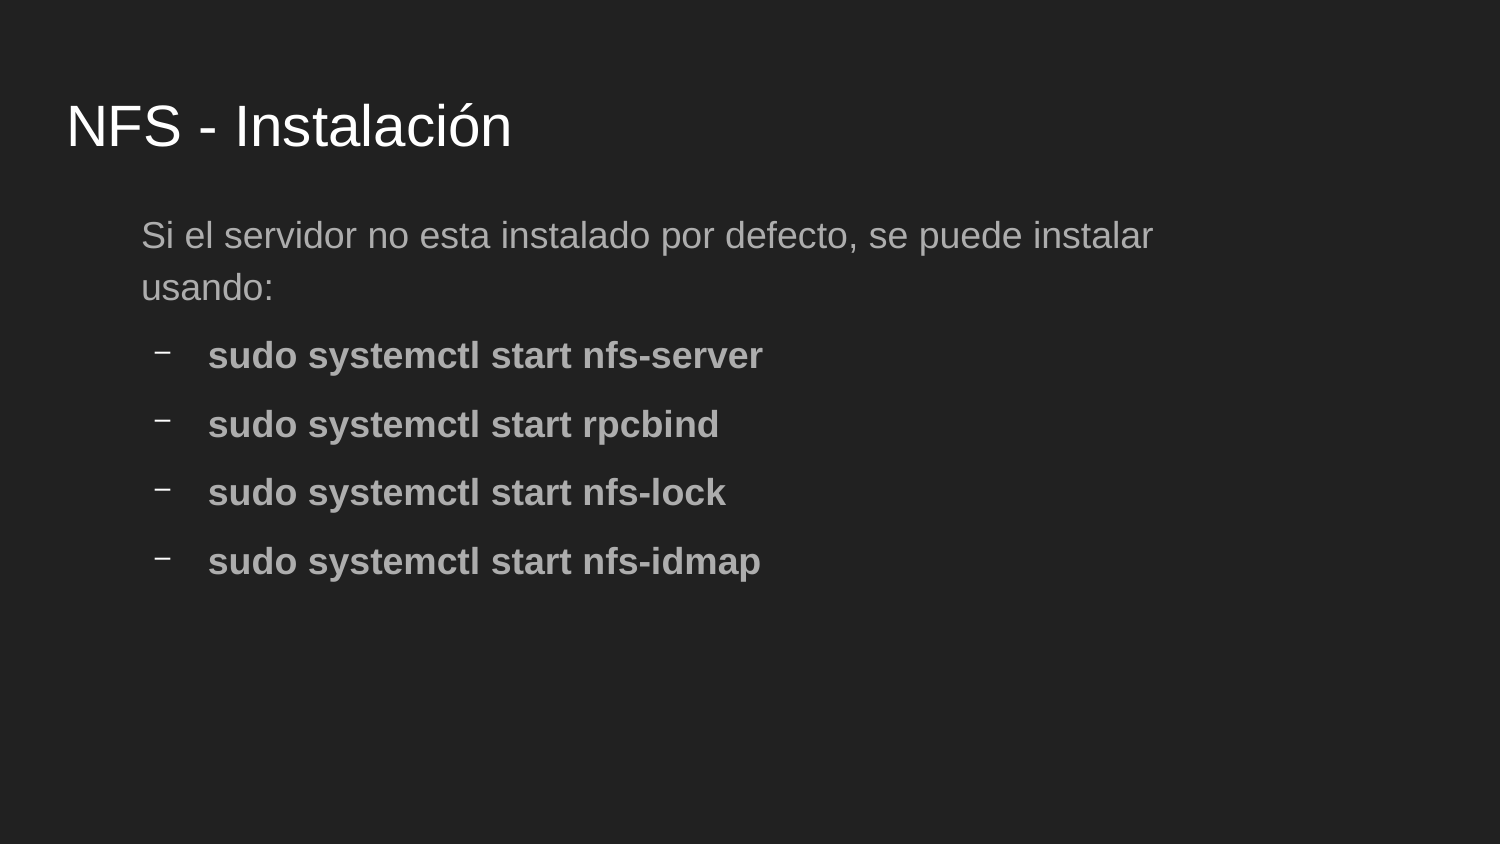

# NFS - Instalación
Si el servidor no esta instalado por defecto, se puede instalar usando:
sudo systemctl start nfs-server
sudo systemctl start rpcbind
sudo systemctl start nfs-lock
sudo systemctl start nfs-idmap